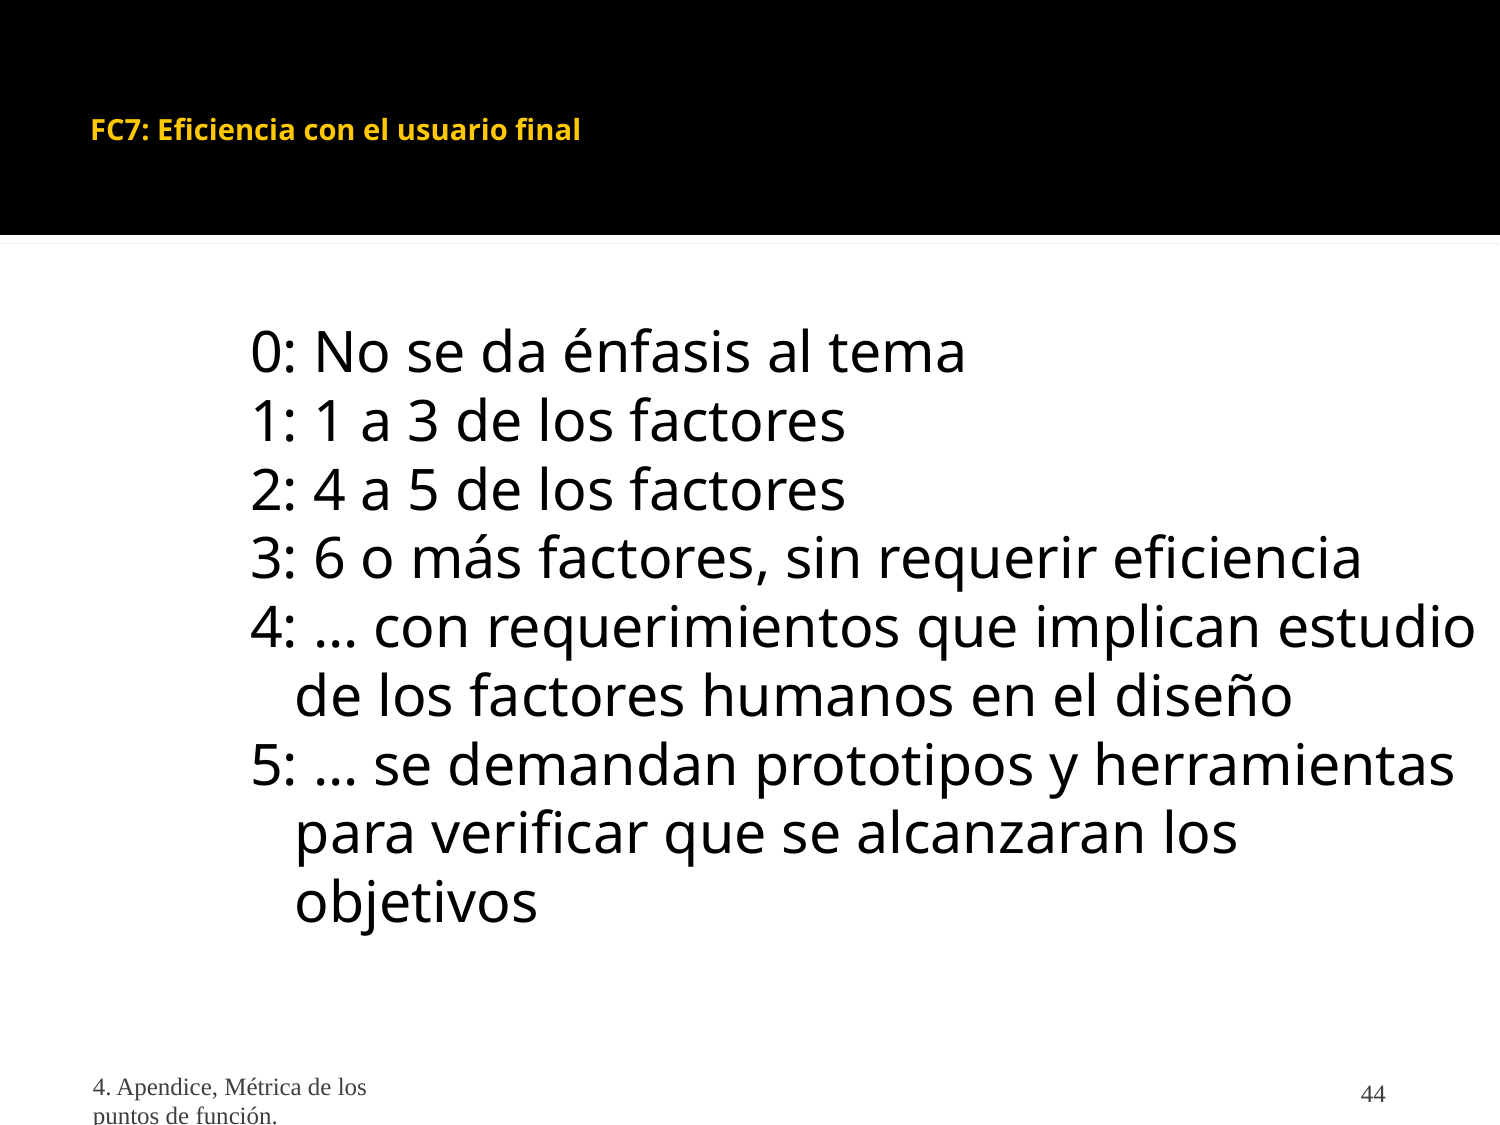

# FC7: Eficiencia con el usuario final
0: No se da énfasis al tema
1: 1 a 3 de los factores
2: 4 a 5 de los factores
3: 6 o más factores, sin requerir eficiencia
4: ... con requerimientos que implican estudio de los factores humanos en el diseño
5: … se demandan prototipos y herramientas para verificar que se alcanzaran los objetivos
4. Apendice, Métrica de los puntos de función.
44